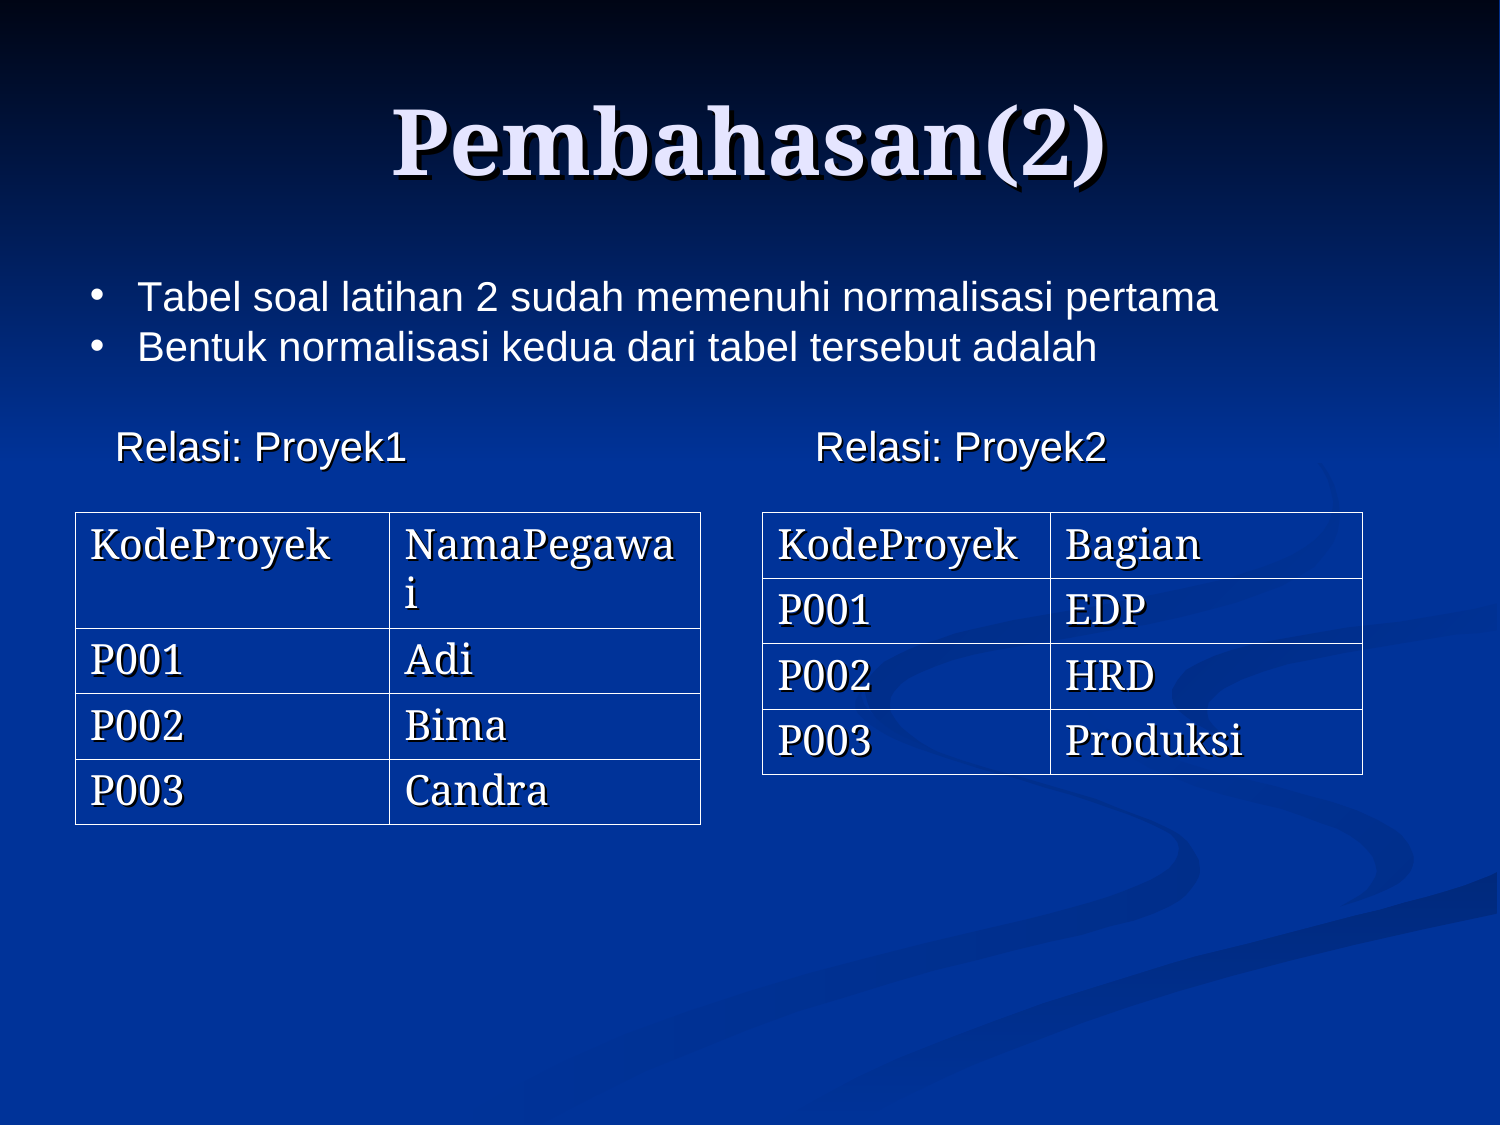

# Pembahasan(2)
Tabel soal latihan 2 sudah memenuhi normalisasi pertama
Bentuk normalisasi kedua dari tabel tersebut adalah
Relasi: Proyek1
Relasi: Proyek2
| KodeProyek | NamaPegawai |
| --- | --- |
| P001 | Adi |
| P002 | Bima |
| P003 | Candra |
| KodeProyek | Bagian |
| --- | --- |
| P001 | EDP |
| P002 | HRD |
| P003 | Produksi |